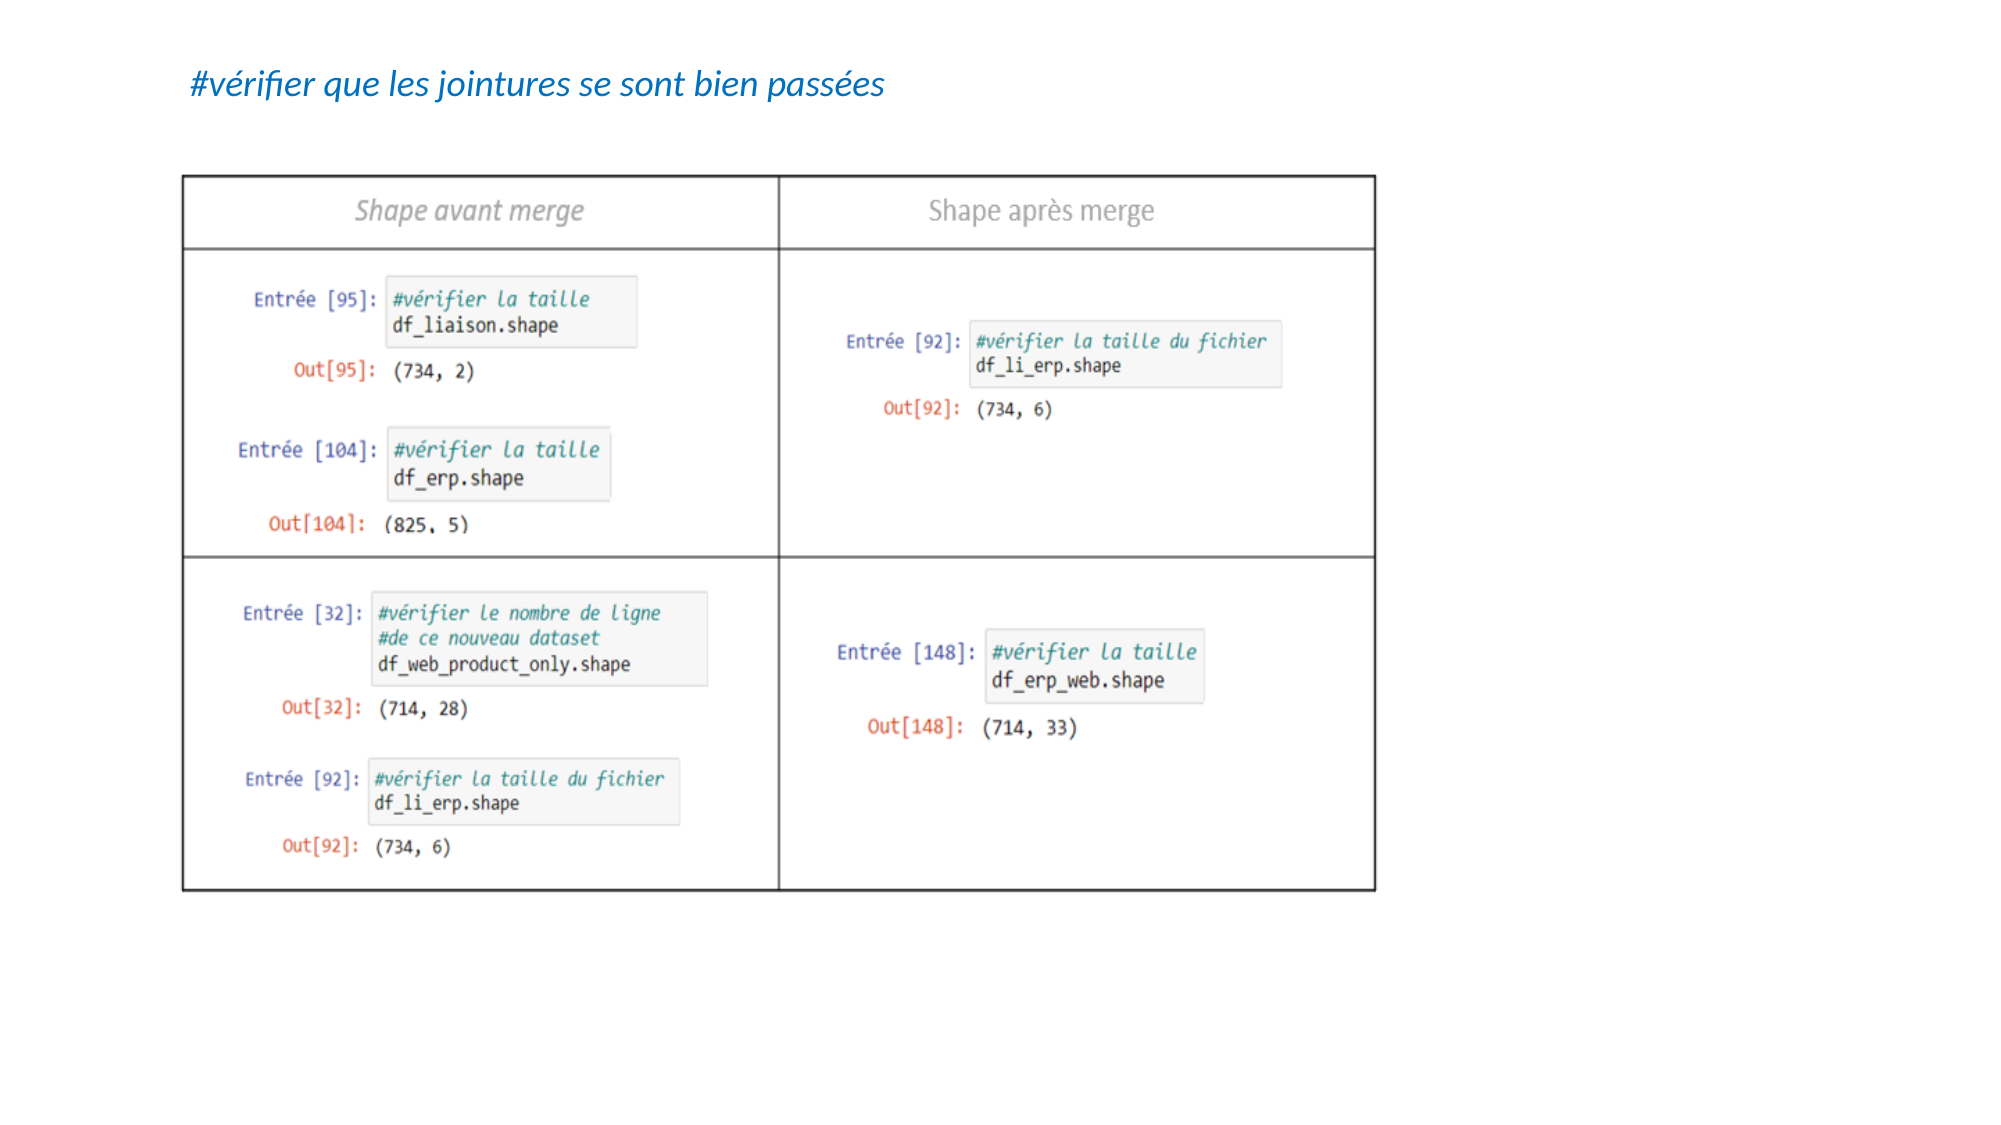

#vérifier que les jointures se sont bien passées